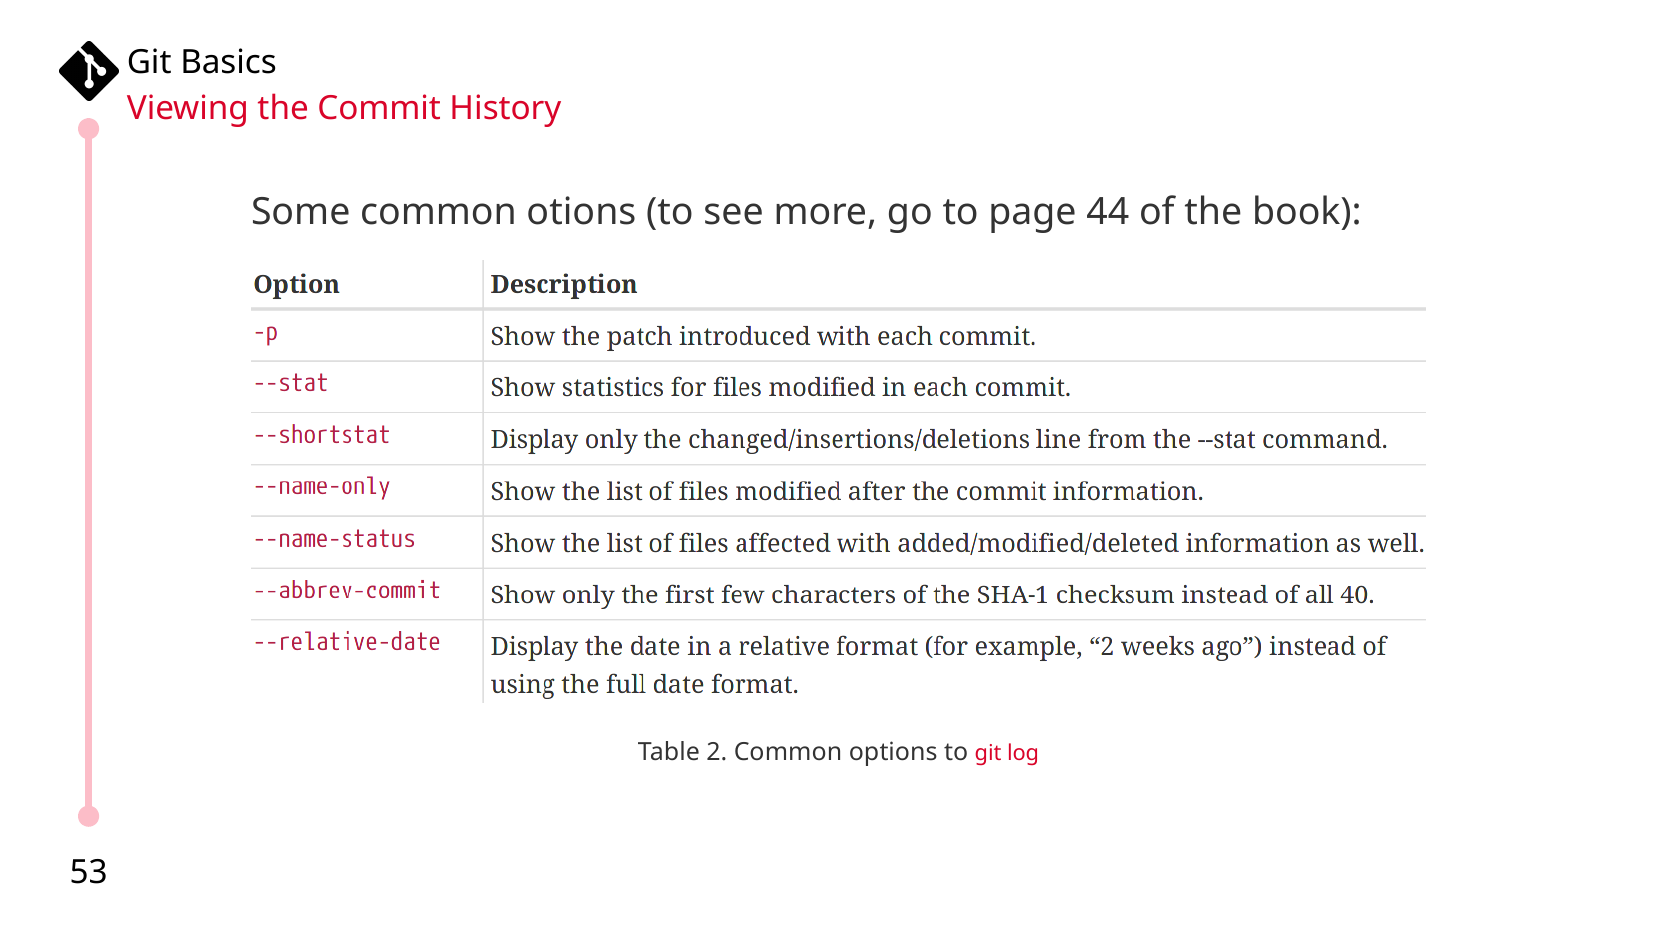

Git Basics
Viewing the Commit History
Some common otions (to see more, go to page 44 of the book):
Table 2. Common options to git log
53